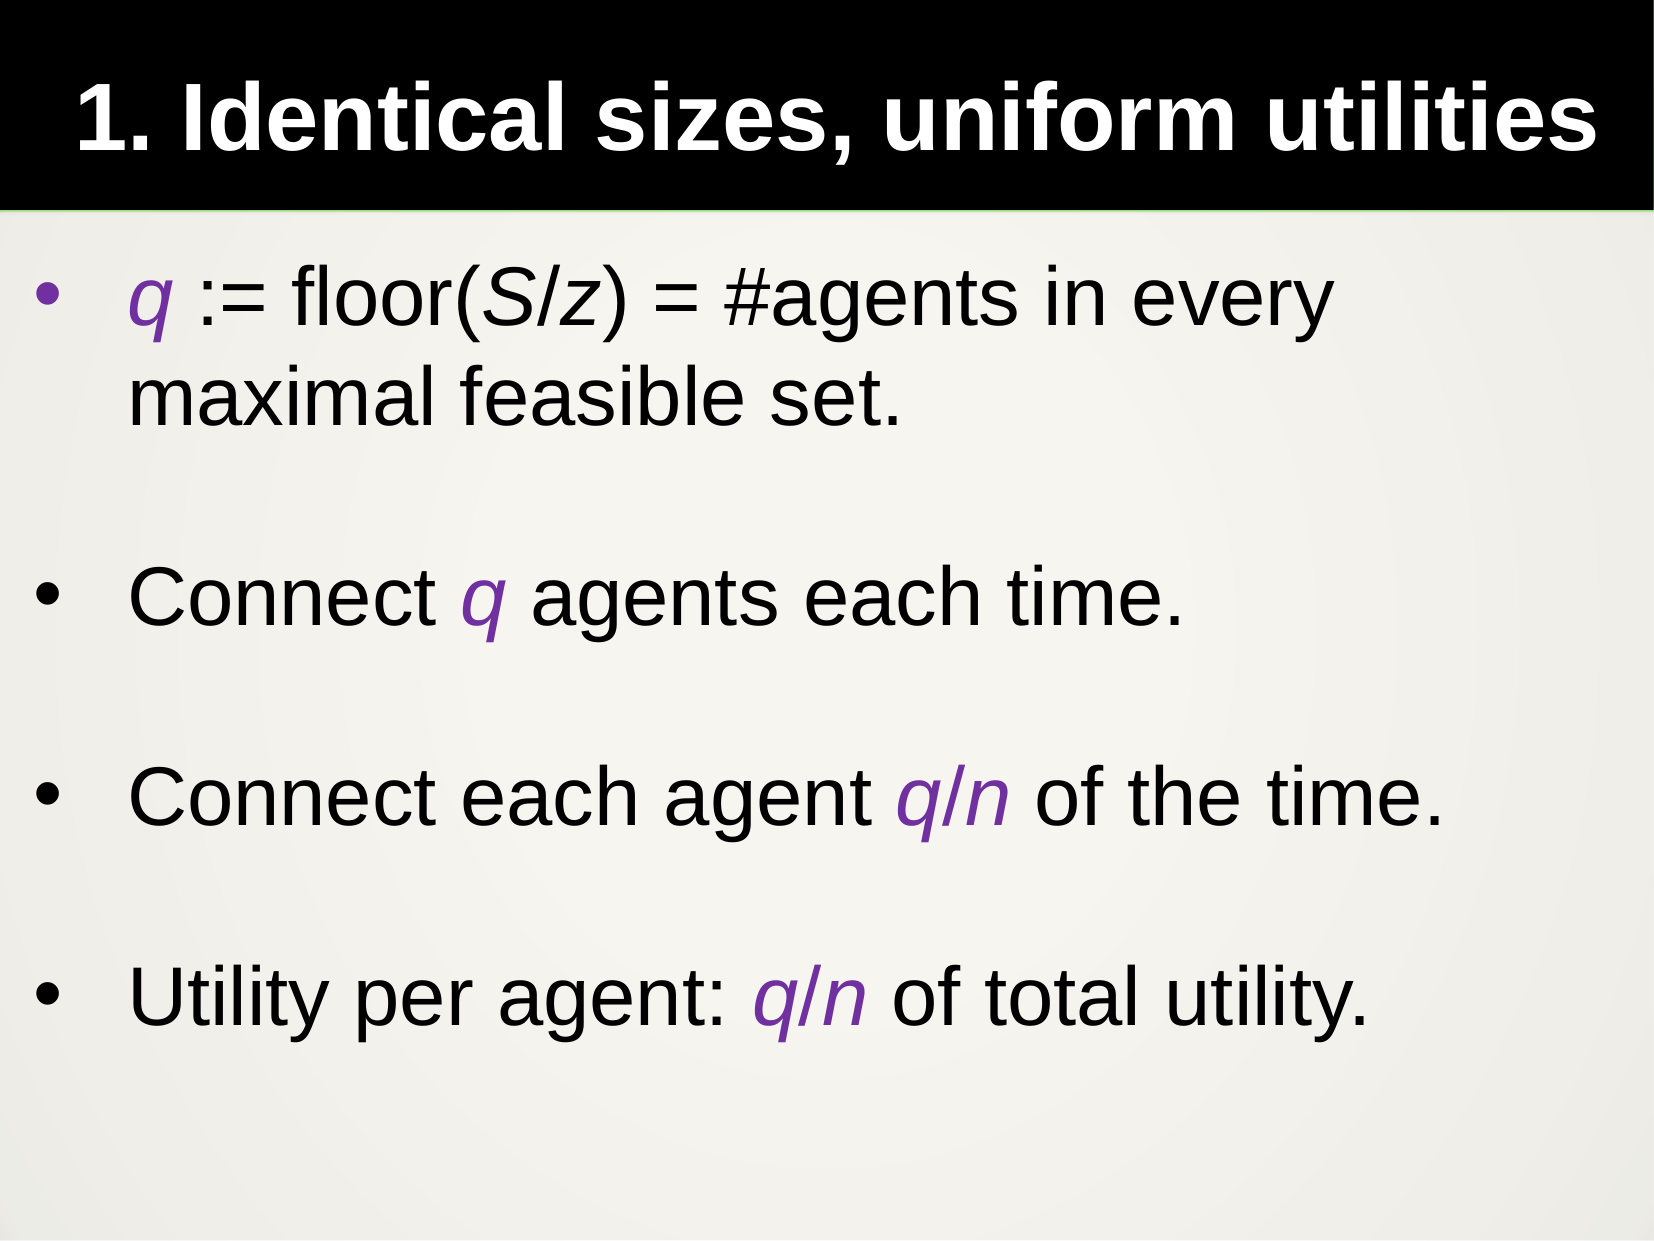

# 1. Identical sizes, uniform utilities
q := floor(S/z) = #agents in every maximal feasible set.
Connect q agents each time.
Connect each agent q/n of the time.
Utility per agent: q/n of total utility.